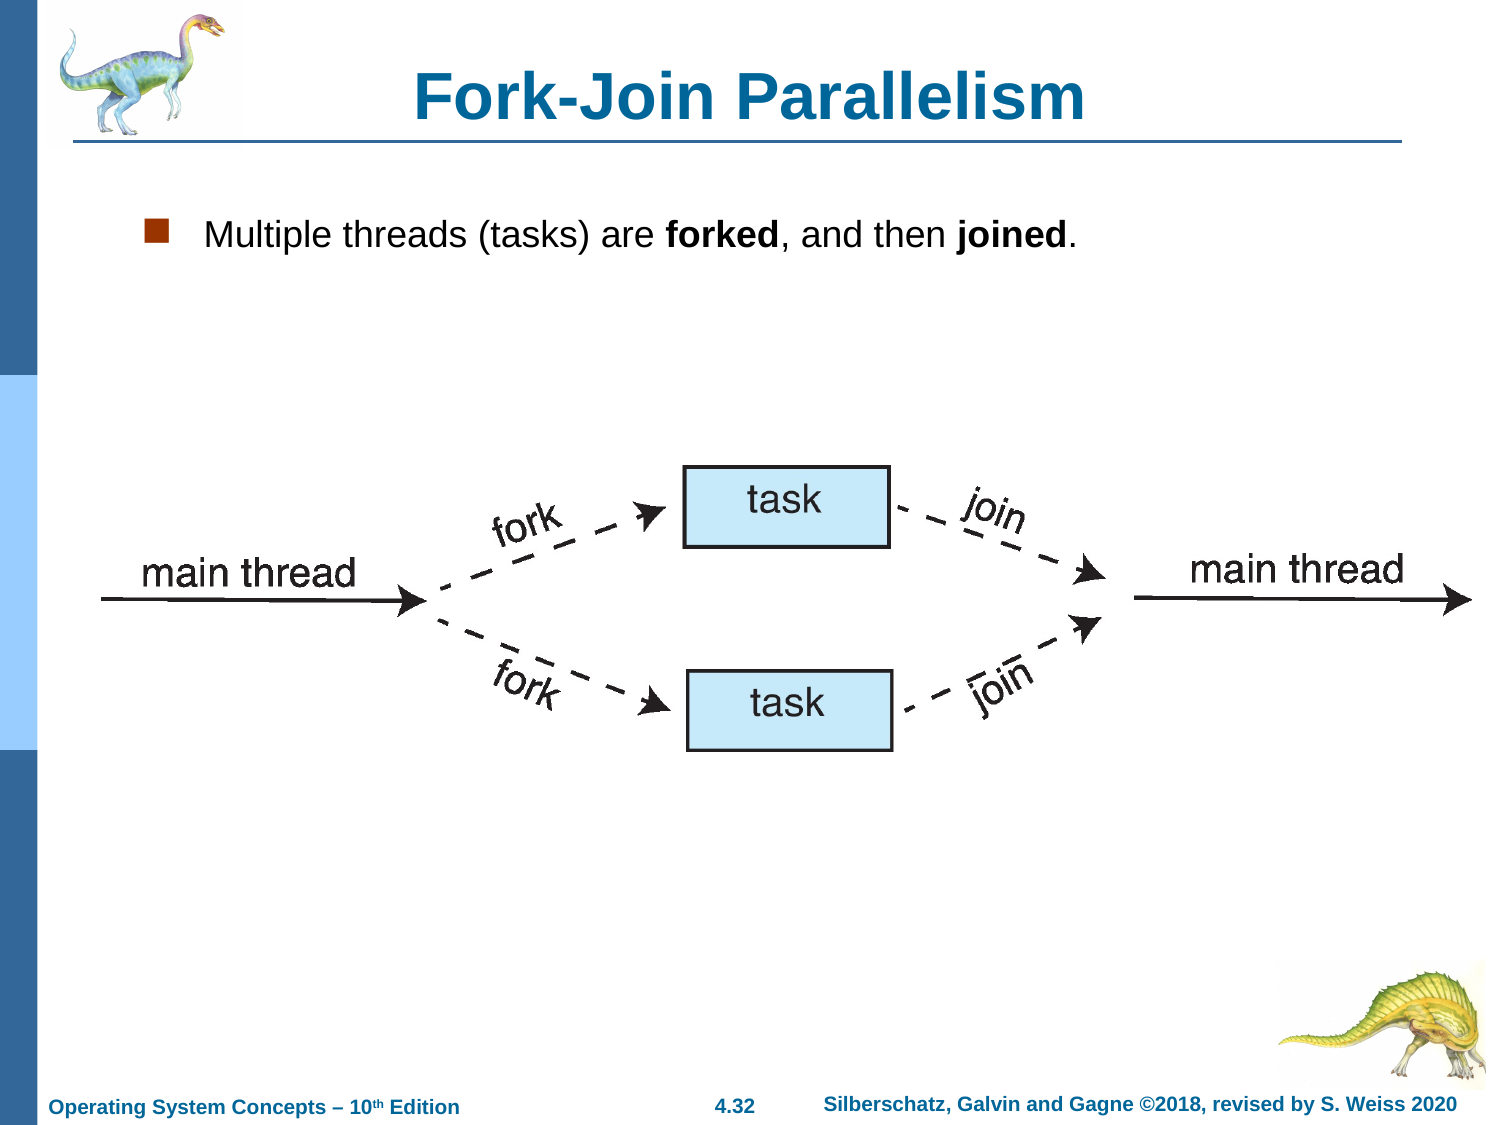

# Fork-Join Parallelism
Multiple threads (tasks) are forked, and then joined.